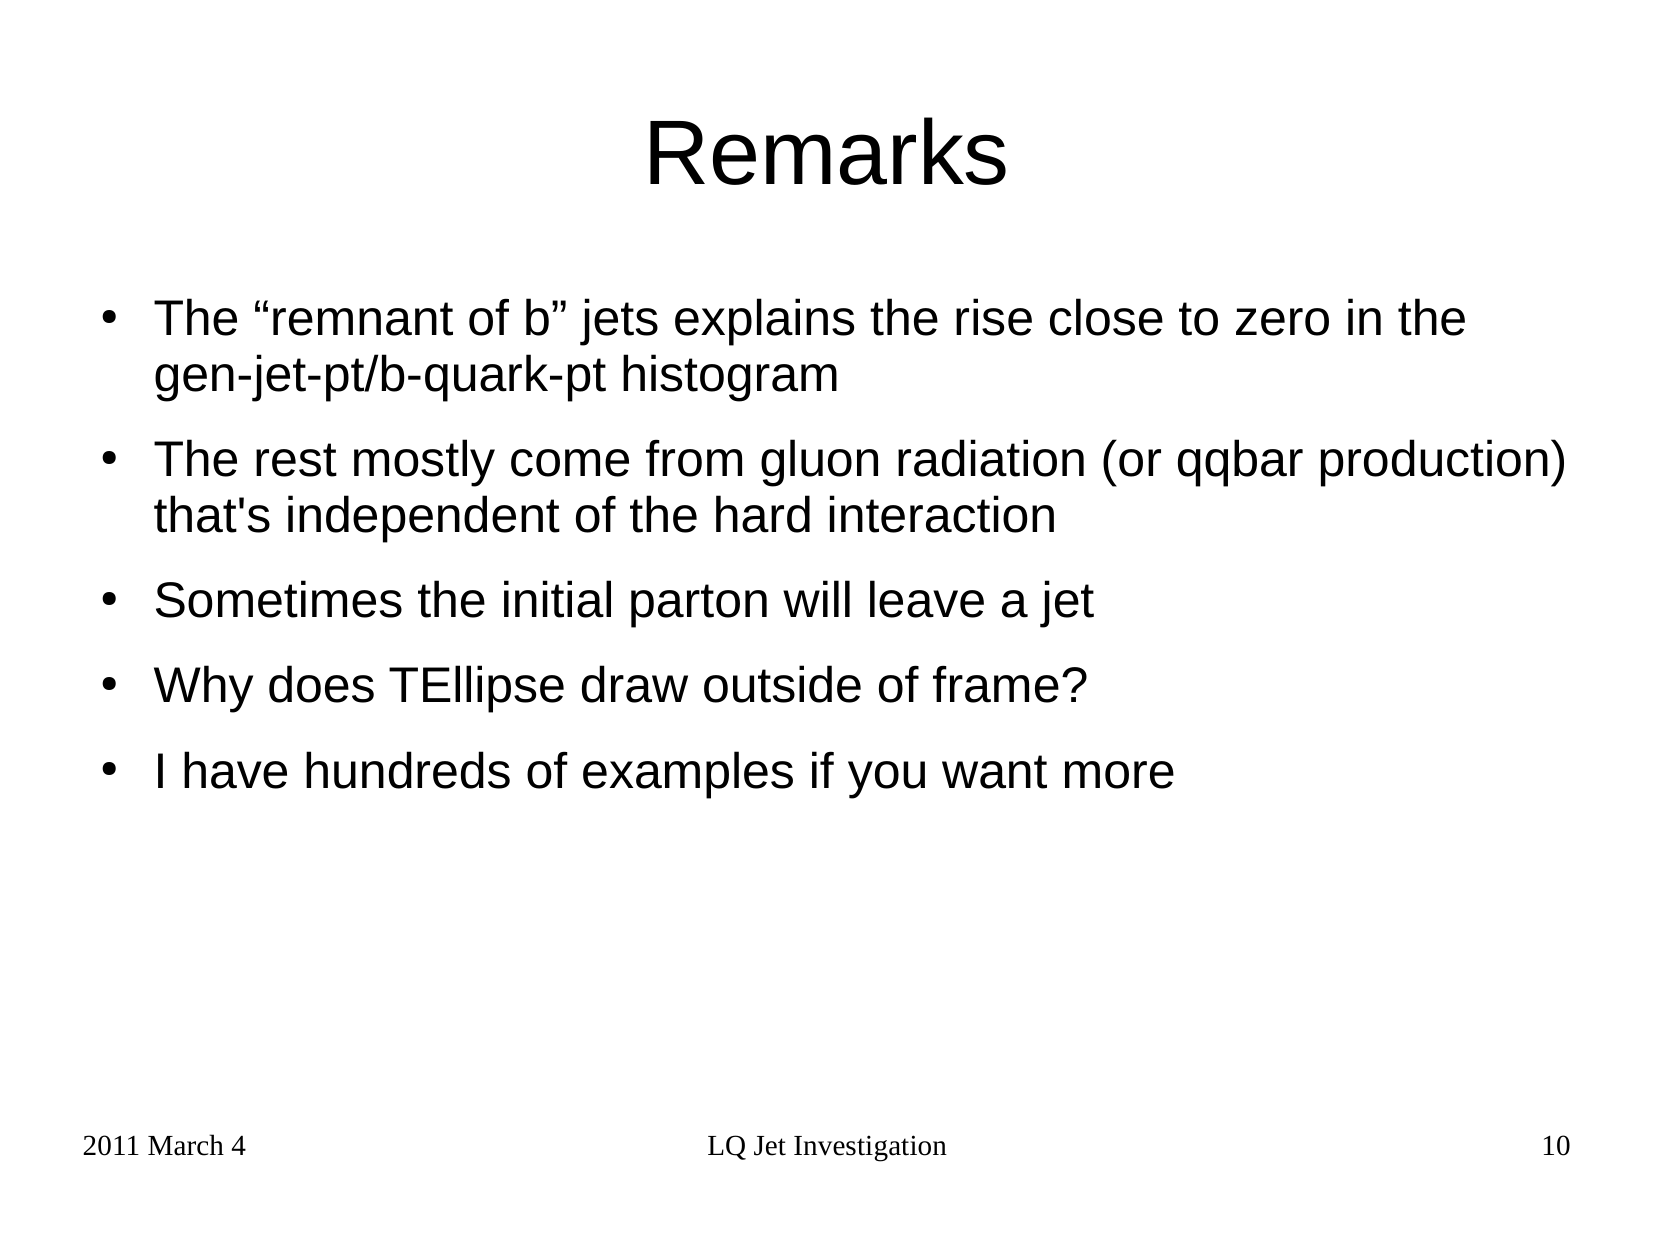

# Remarks
The “remnant of b” jets explains the rise close to zero in the gen-jet-pt/b-quark-pt histogram
The rest mostly come from gluon radiation (or qqbar production) that's independent of the hard interaction
Sometimes the initial parton will leave a jet
Why does TEllipse draw outside of frame?
I have hundreds of examples if you want more
2011 March 4
LQ Jet Investigation
10